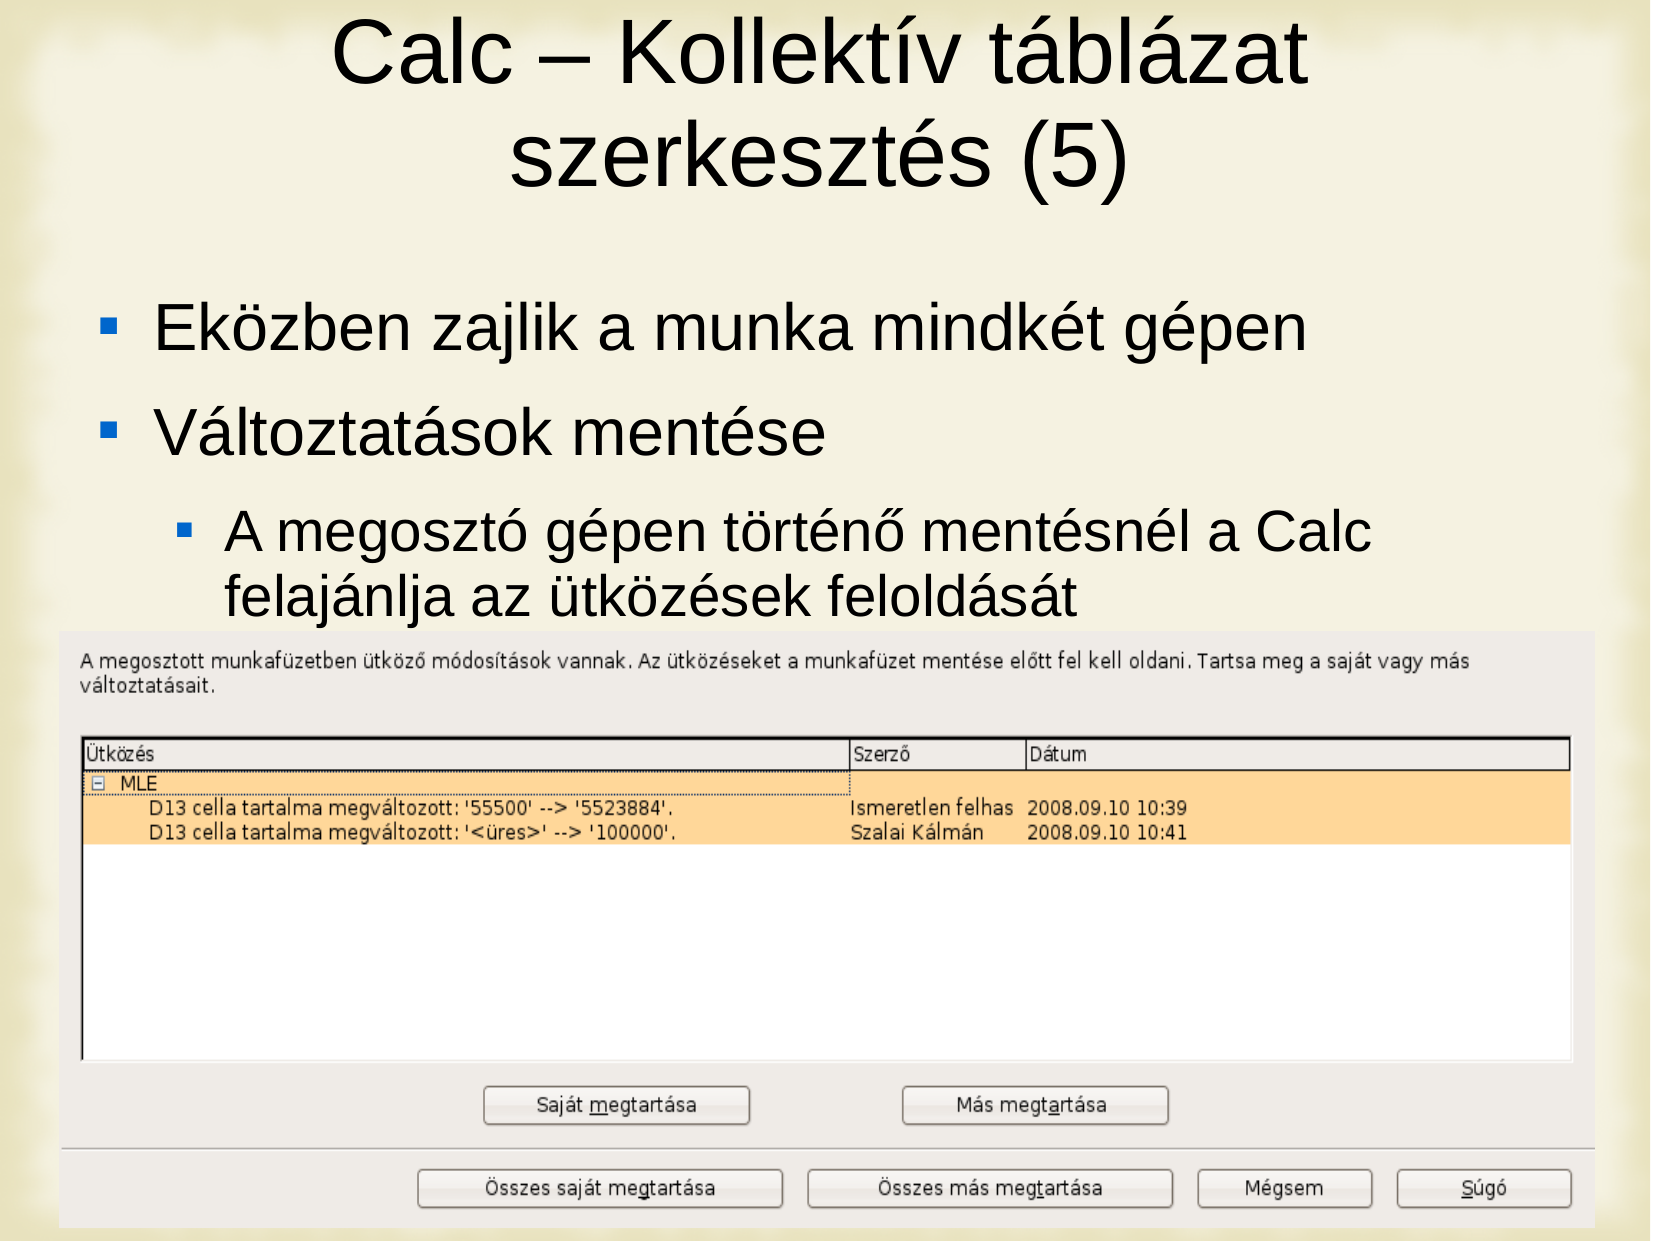

# Calc – Kollektív táblázat szerkesztés (5)
Eközben zajlik a munka mindkét gépen
Változtatások mentése
A megosztó gépen történő mentésnél a Calc felajánlja az ütközések feloldását